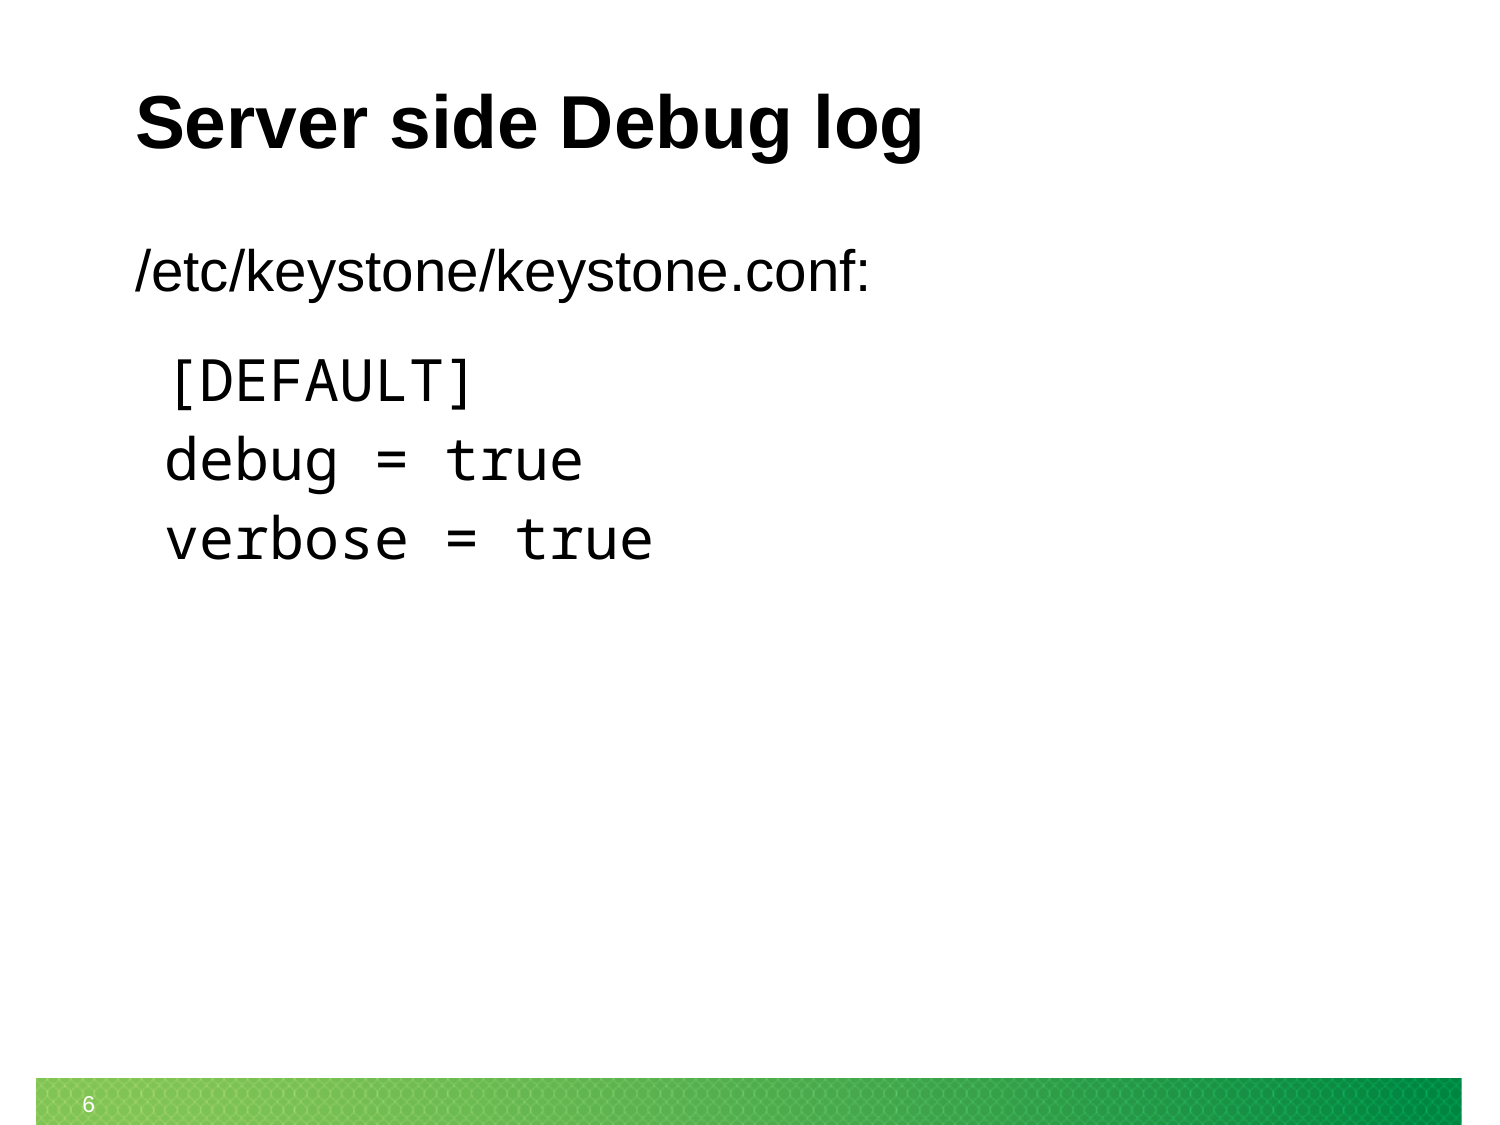

# Server side Debug log
/etc/keystone/keystone.conf:
[DEFAULT]
debug = true
verbose = true